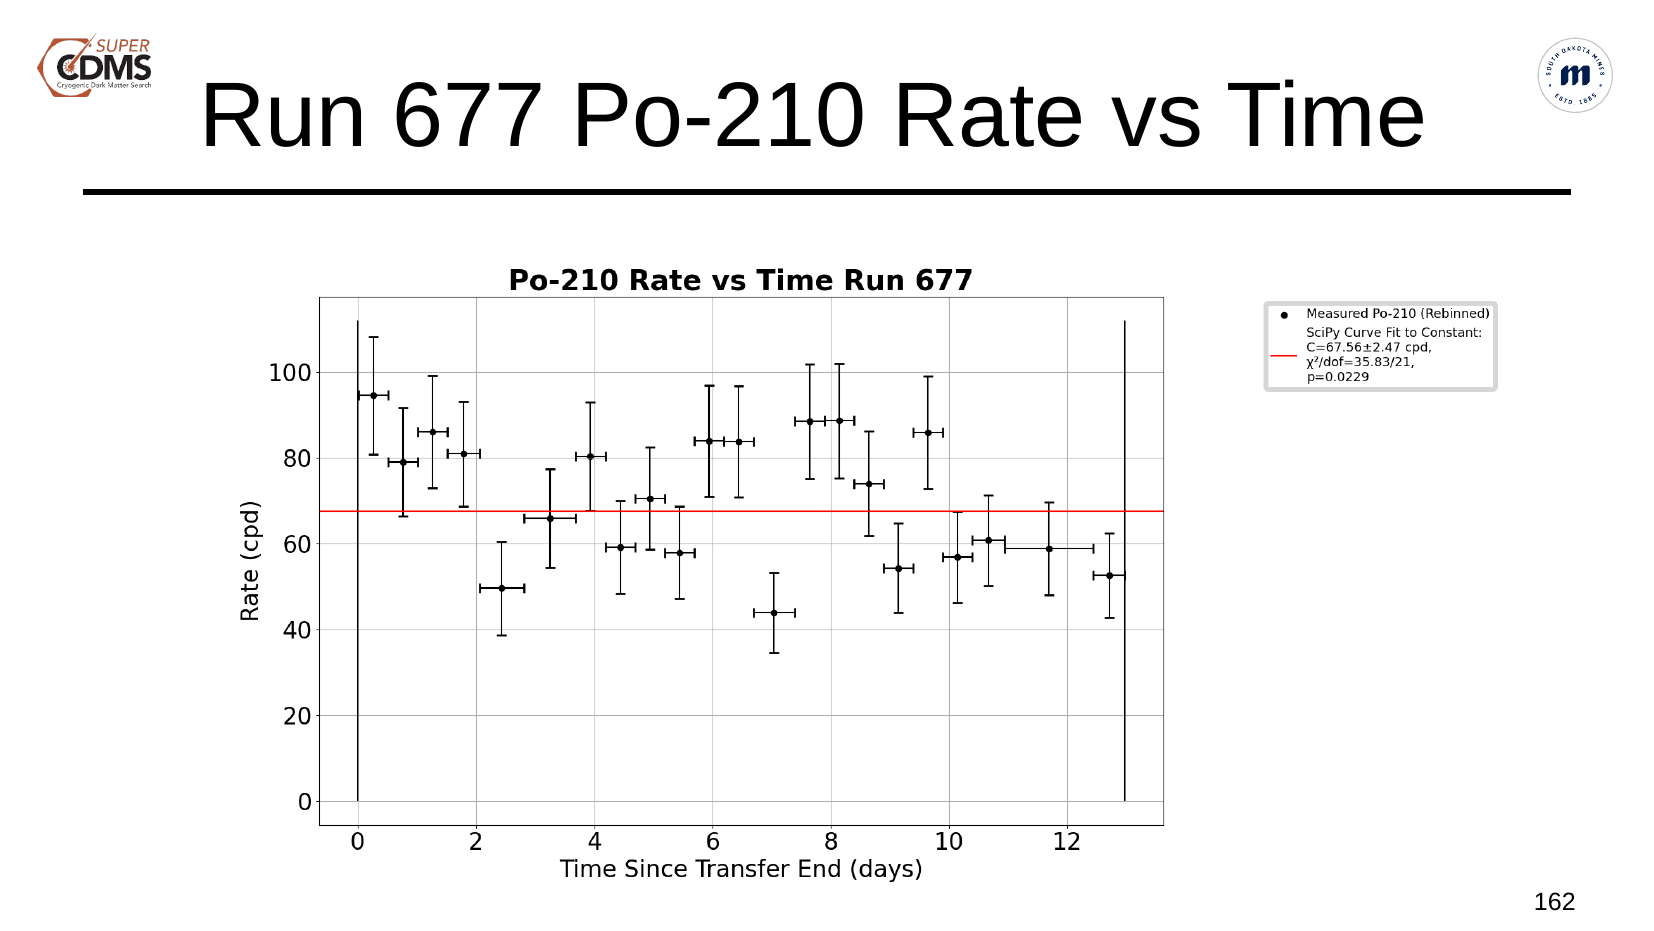

# Run 677 Po-210 Rate vs Time